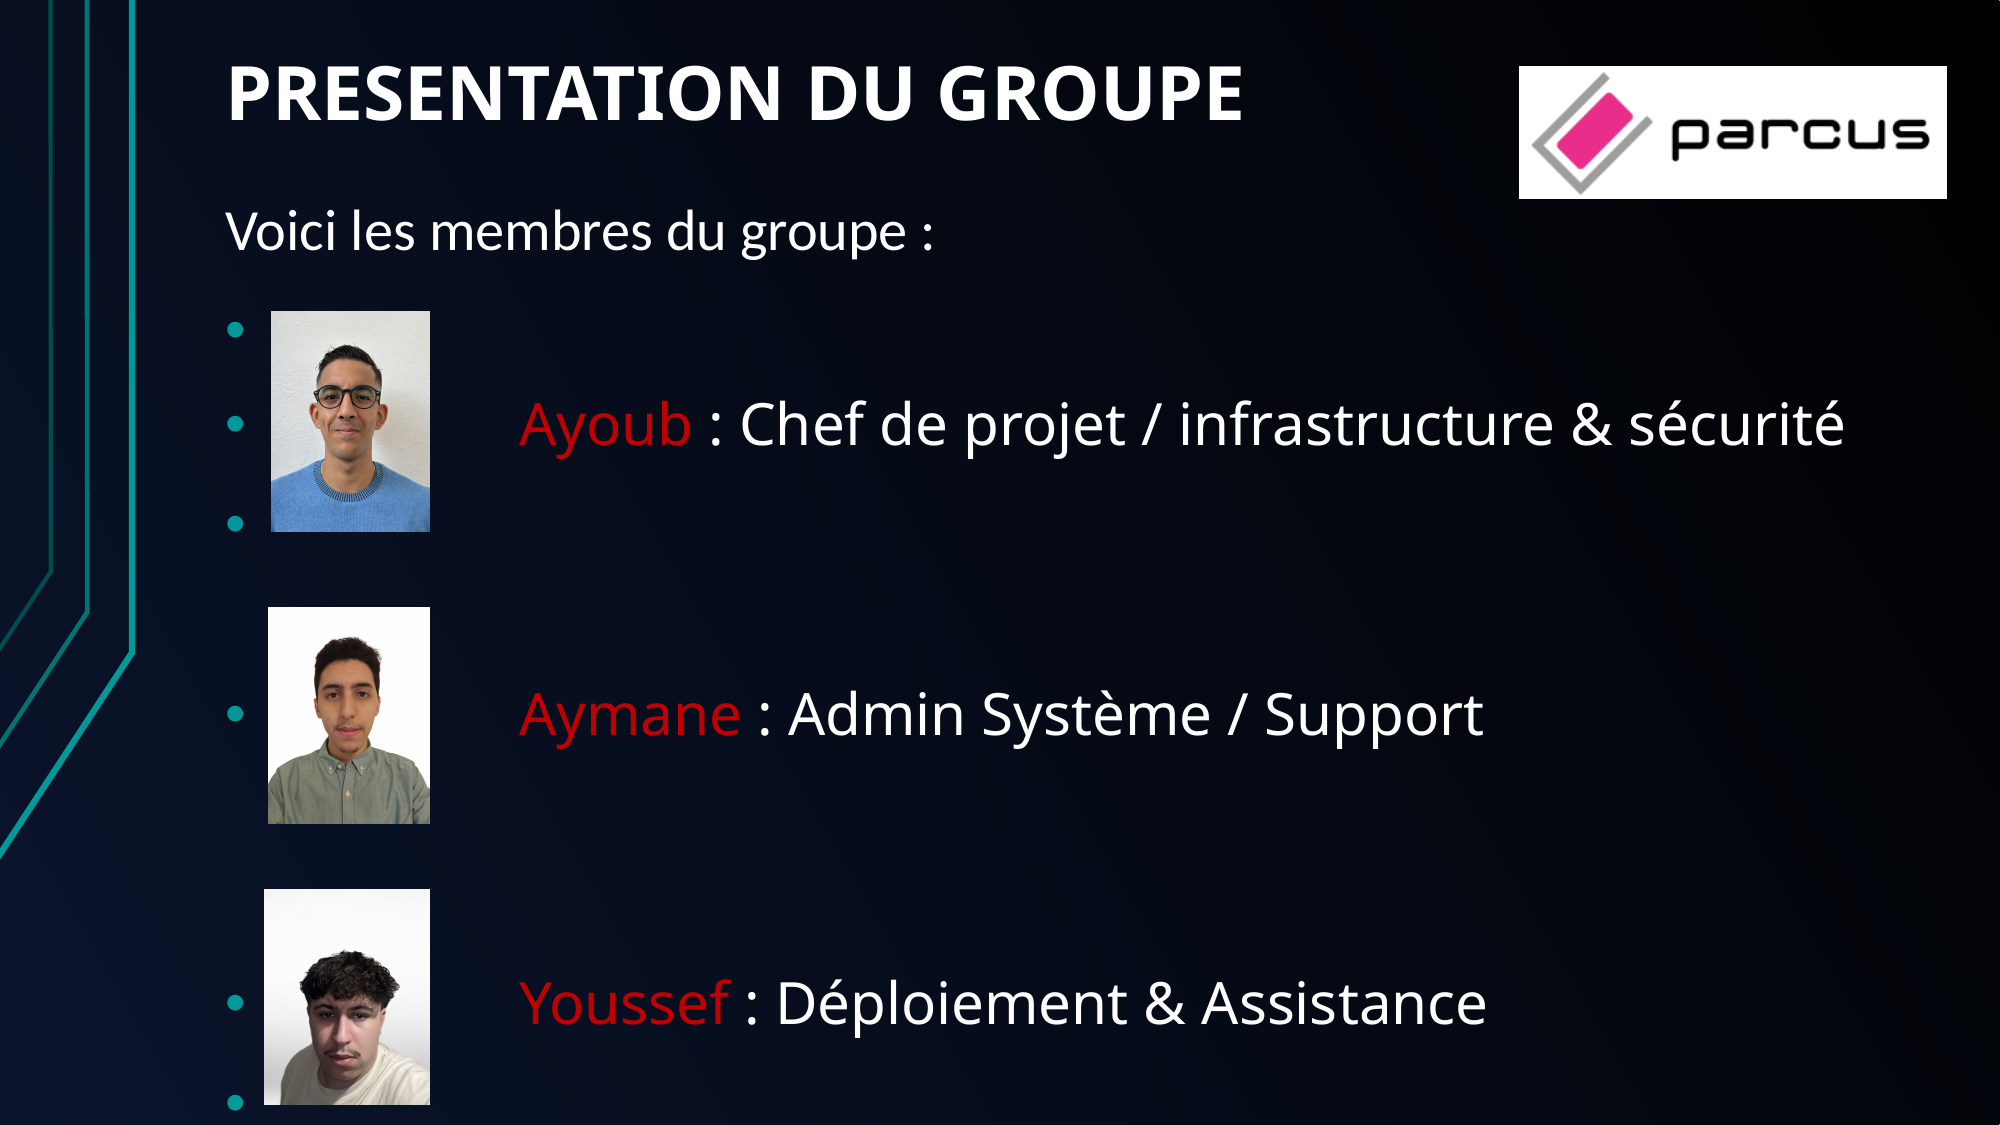

# PRESENTATION DU GROUPE
Voici les membres du groupe :
 Ayoub : Chef de projet / infrastructure & sécurité
 Aymane : Admin Système / Support
 Youssef : Déploiement & Assistance